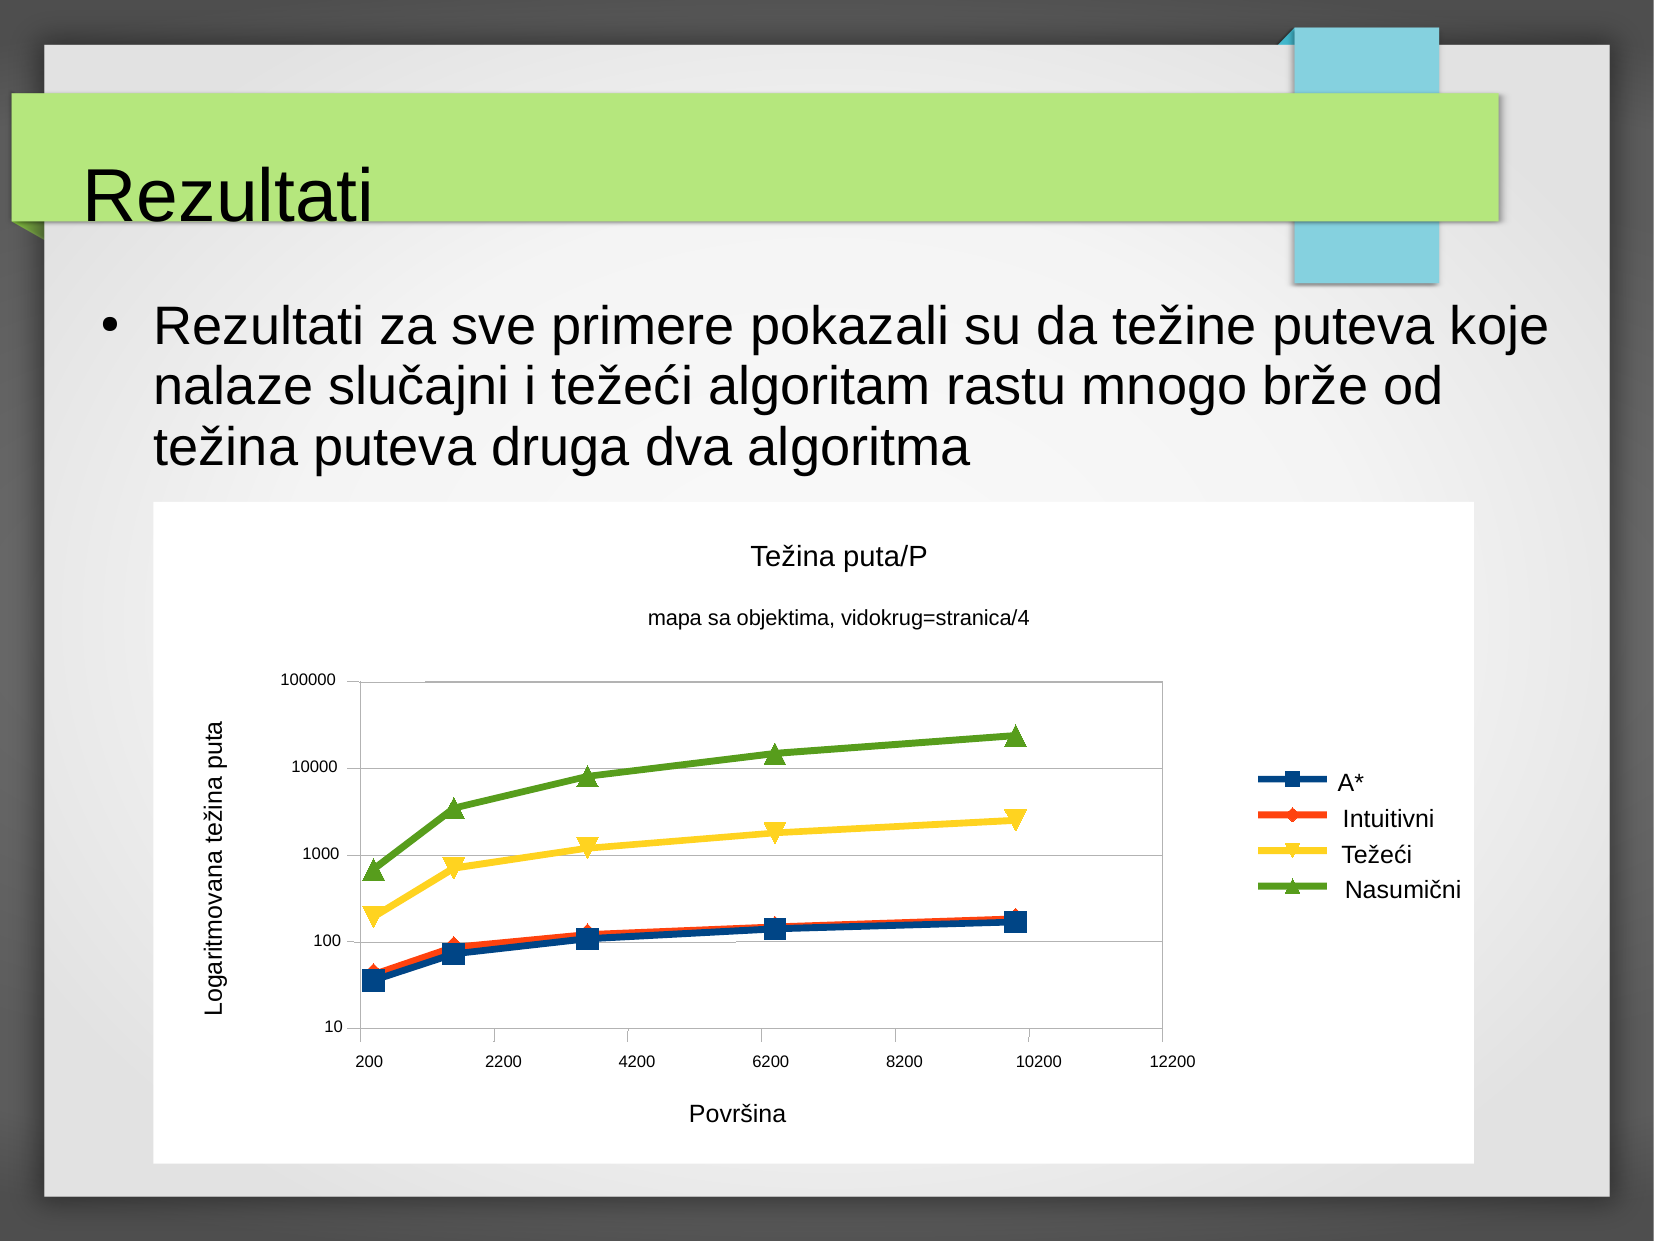

# Rezultati
Rezultati za sve primere pokazali su da težine puteva koje nalaze slučajni i težeći algoritam rastu mnogo brže od težina puteva druga dva algoritma
Težina puta/P
mapa sa objektima, vidokrug=stranica/4
100000
10000
A*
Intuitivni
Težeći
1000
Logaritmovana težina puta
Nasumični
100
10
200
2200
4200
6200
8200
10200
12200
Površina